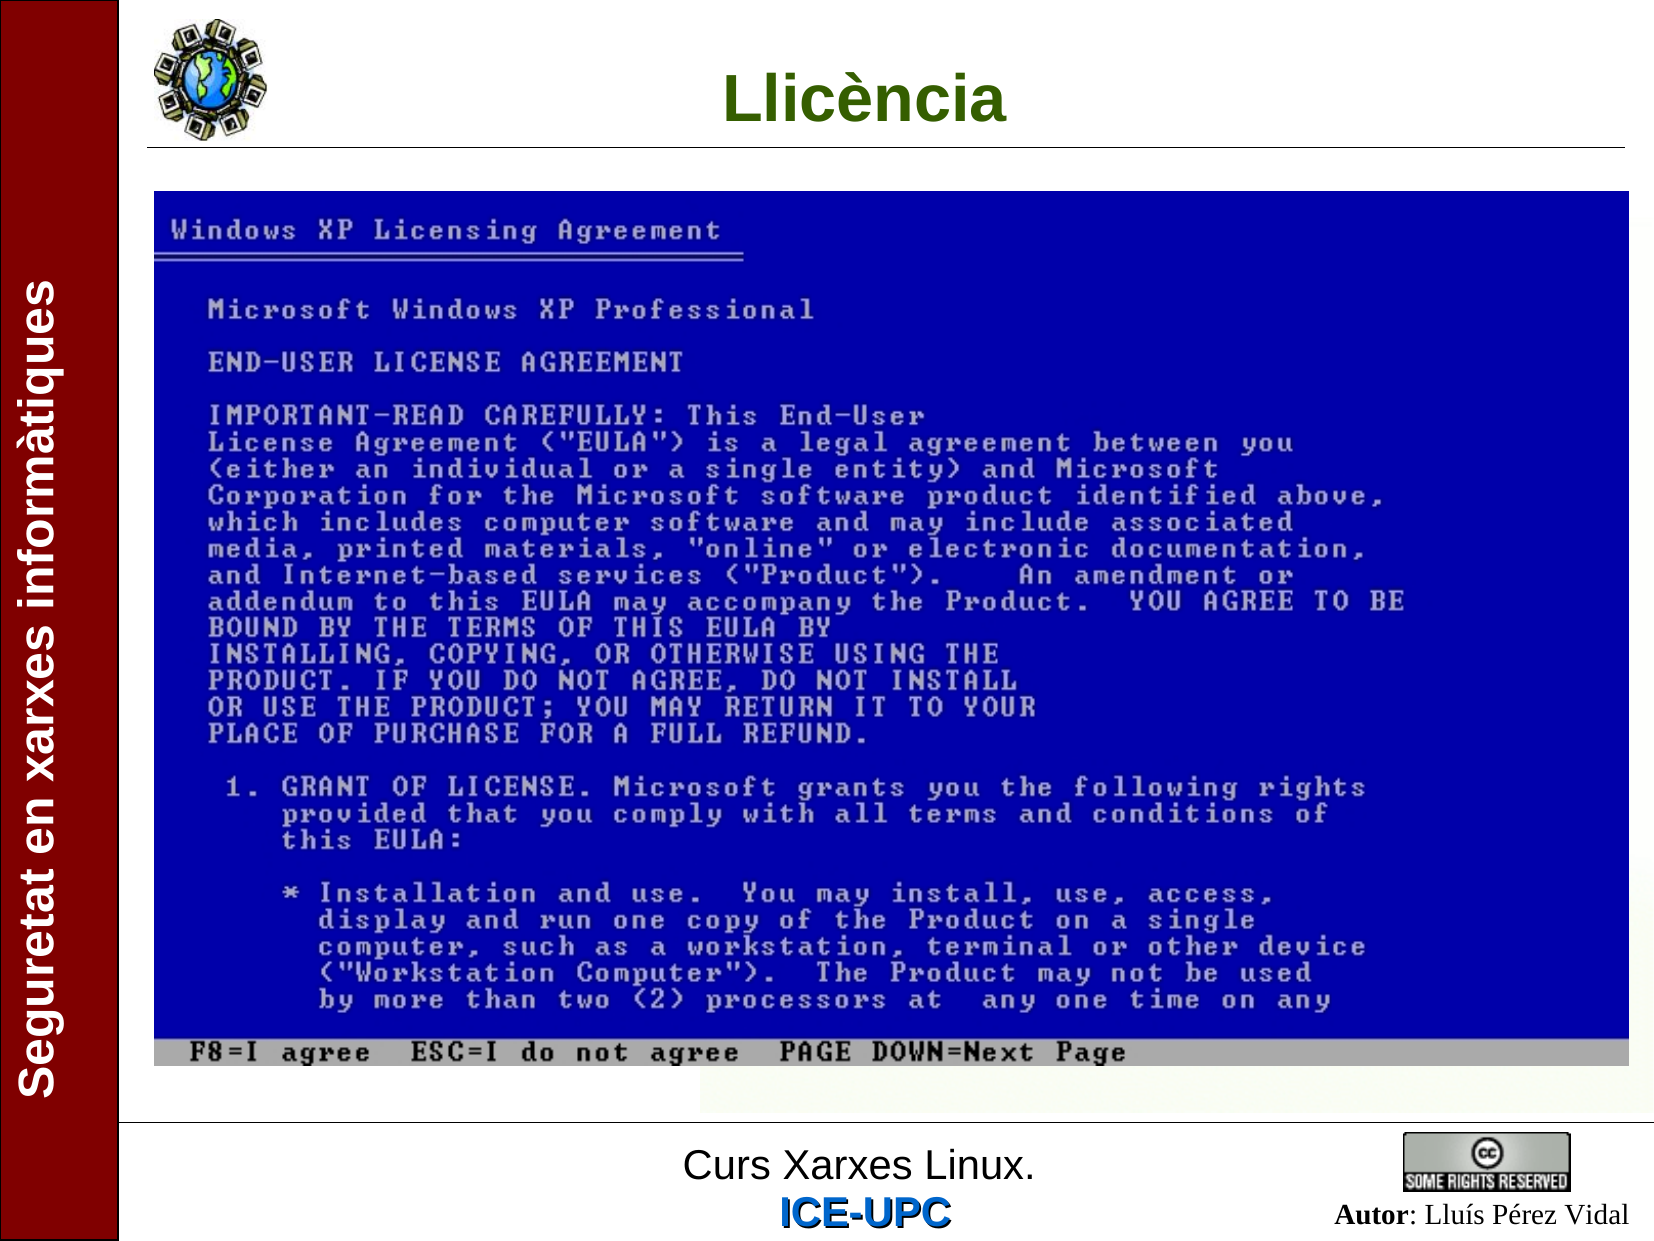

# Llicència
 Croquis d'arquitectura mostrant les 3 zones